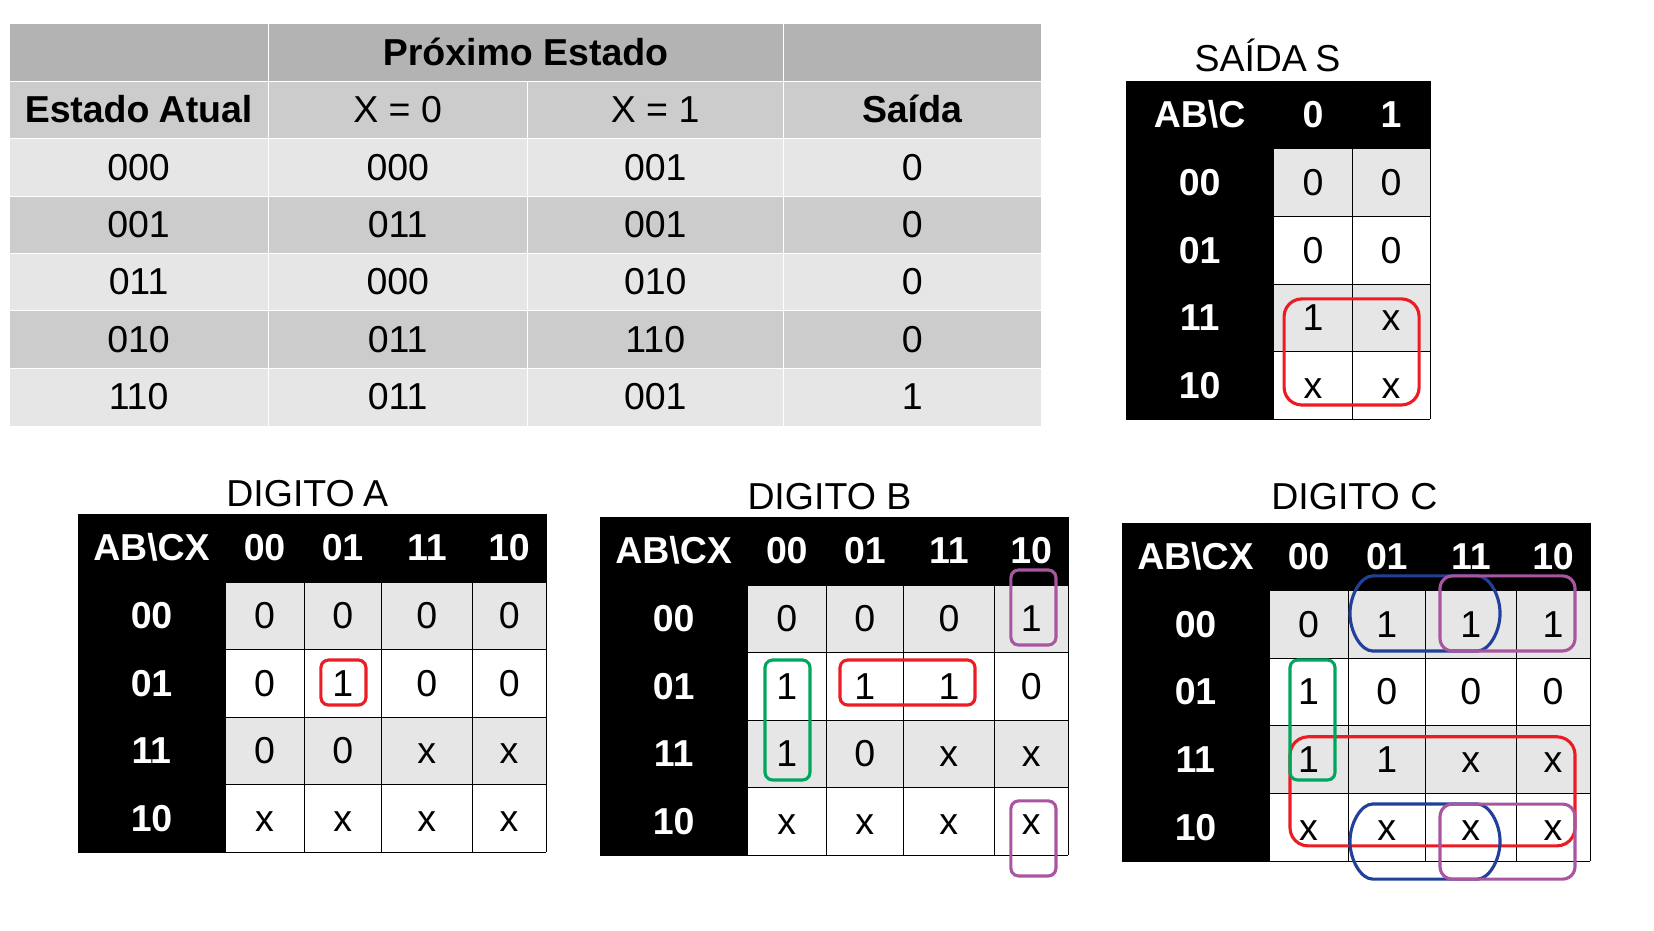

| | Próximo Estado | | |
| --- | --- | --- | --- |
| Estado Atual | X = 0 | X = 1 | Saída |
| 000 | 000 | 001 | 0 |
| 001 | 011 | 001 | 0 |
| 011 | 000 | 010 | 0 |
| 010 | 011 | 110 | 0 |
| 110 | 011 | 001 | 1 |
SAÍDA S
| AB\C | 0 | 1 |
| --- | --- | --- |
| 00 | 0 | 0 |
| 01 | 0 | 0 |
| 11 | 1 | x |
| 10 | x | x |
DIGITO A
DIGITO B
DIGITO C
| AB\CX | 00 | 01 | 11 | 10 |
| --- | --- | --- | --- | --- |
| 00 | 0 | 0 | 0 | 0 |
| 01 | 0 | 1 | 0 | 0 |
| 11 | 0 | 0 | x | x |
| 10 | x | x | x | x |
| AB\CX | 00 | 01 | 11 | 10 |
| --- | --- | --- | --- | --- |
| 00 | 0 | 0 | 0 | 1 |
| 01 | 1 | 1 | 1 | 0 |
| 11 | 1 | 0 | x | x |
| 10 | x | x | x | x |
| AB\CX | 00 | 01 | 11 | 10 |
| --- | --- | --- | --- | --- |
| 00 | 0 | 1 | 1 | 1 |
| 01 | 1 | 0 | 0 | 0 |
| 11 | 1 | 1 | x | x |
| 10 | x | x | x | x |